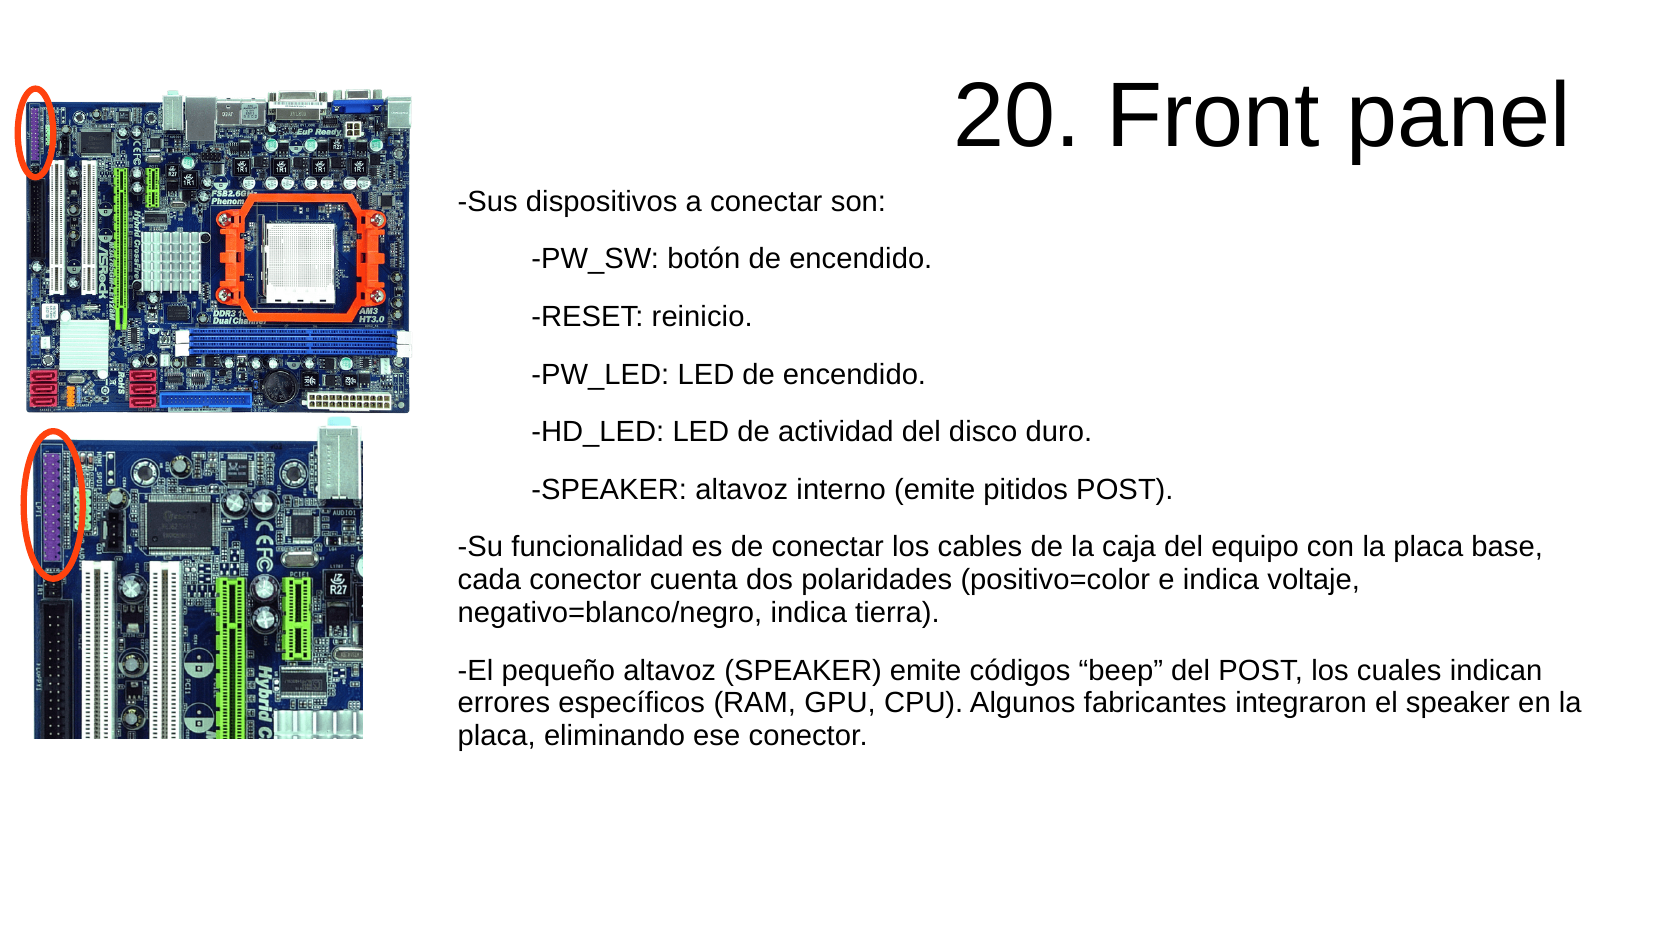

# 20. Front panel
-Sus dispositivos a conectar son:
	-PW_SW: botón de encendido.
	-RESET: reinicio.
	-PW_LED: LED de encendido.
	-HD_LED: LED de actividad del disco duro.
	-SPEAKER: altavoz interno (emite pitidos POST).
-Su funcionalidad es de conectar los cables de la caja del equipo con la placa base, cada conector cuenta dos polaridades (positivo=color e indica voltaje, negativo=blanco/negro, indica tierra).
-El pequeño altavoz (SPEAKER) emite códigos “beep” del POST, los cuales indican errores específicos (RAM, GPU, CPU). Algunos fabricantes integraron el speaker en la placa, eliminando ese conector.